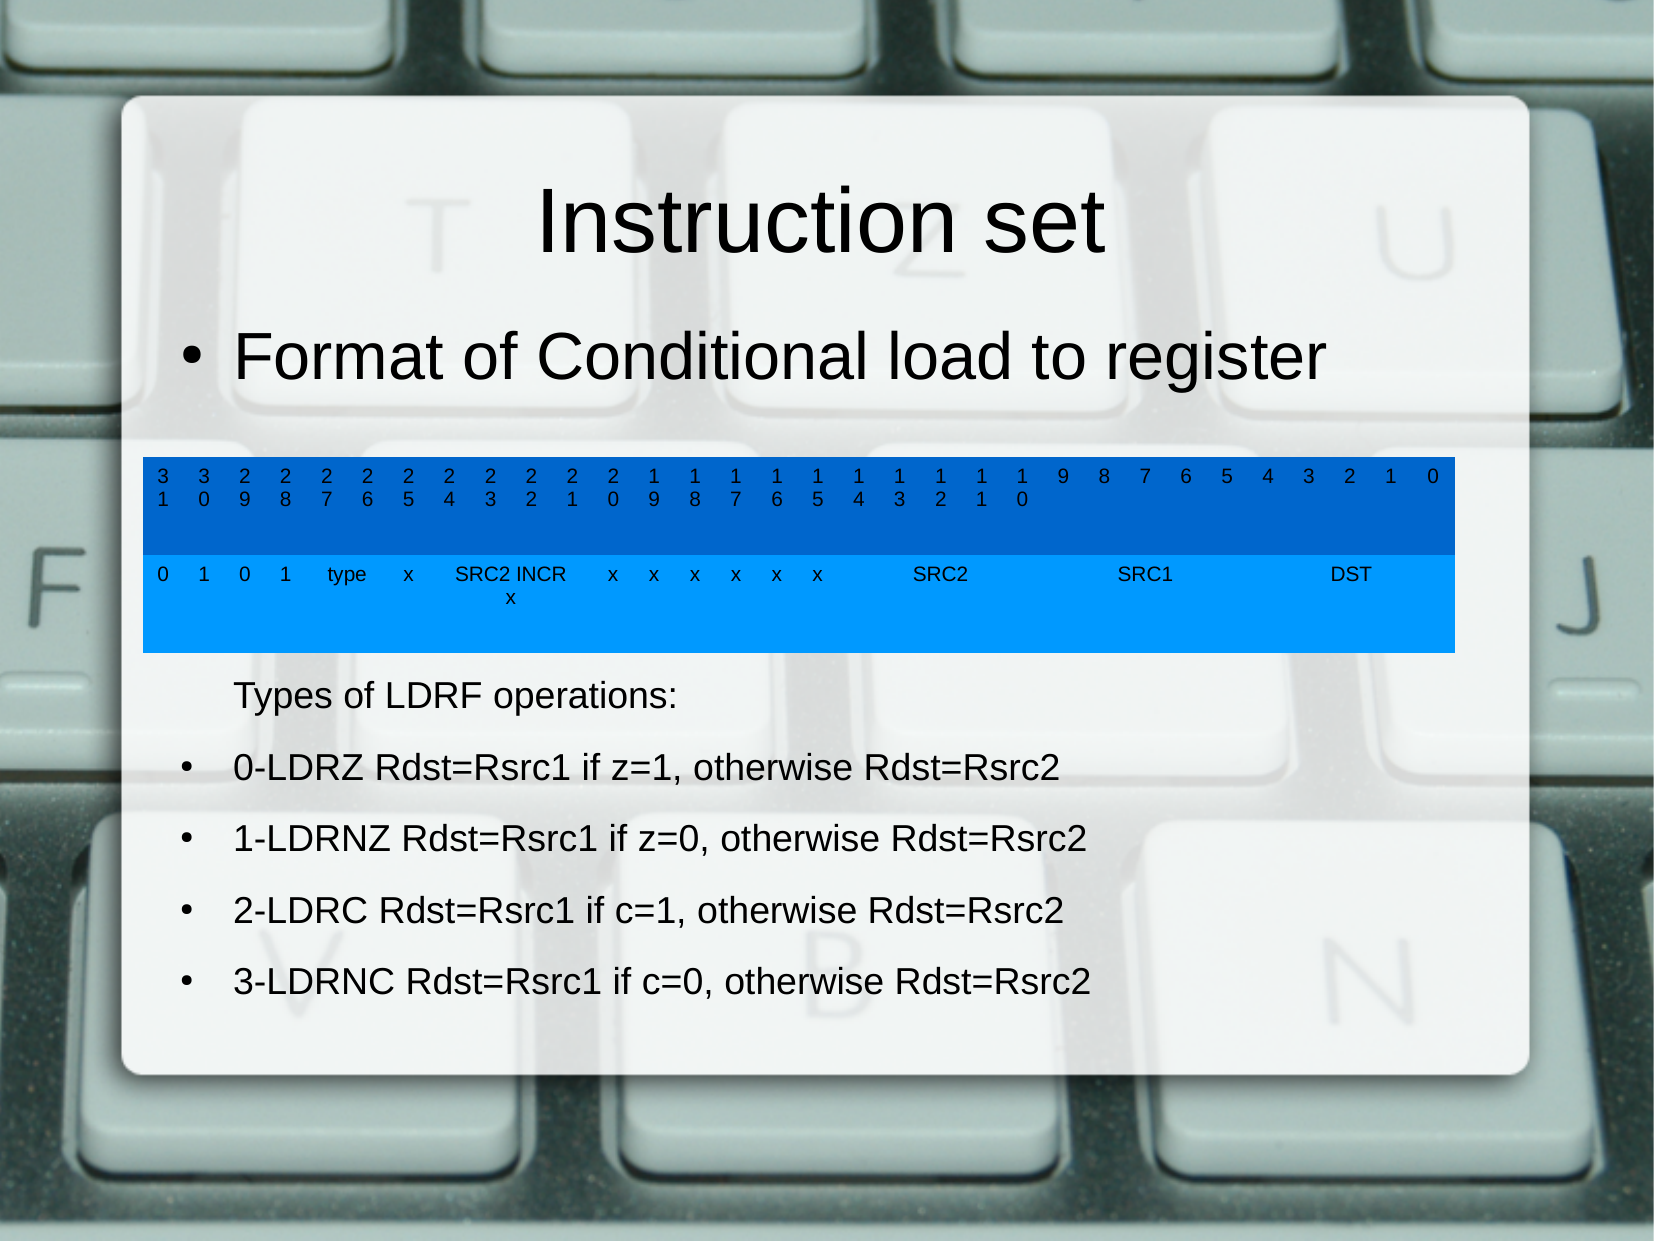

# Instruction set
Format of Conditional load to register
| 31 | 30 | 29 | 28 | 27 | 26 | 25 | 24 | 23 | 22 | 21 | 20 | 19 | 18 | 17 | 16 | 15 | 14 | 13 | 12 | 11 | 10 | 9 | 8 | 7 | 6 | 5 | 4 | 3 | 2 | 1 | 0 |
| --- | --- | --- | --- | --- | --- | --- | --- | --- | --- | --- | --- | --- | --- | --- | --- | --- | --- | --- | --- | --- | --- | --- | --- | --- | --- | --- | --- | --- | --- | --- | --- |
| 0 | 1 | 0 | 1 | type | | x | SRC2 INCR x | | | | x | x | x | x | x | x | SRC2 | | | | | SRC1 | | | | | DST | | | | |
Types of LDRF operations:
0-LDRZ Rdst=Rsrc1 if z=1, otherwise Rdst=Rsrc2
1-LDRNZ Rdst=Rsrc1 if z=0, otherwise Rdst=Rsrc2
2-LDRC Rdst=Rsrc1 if c=1, otherwise Rdst=Rsrc2
3-LDRNC Rdst=Rsrc1 if c=0, otherwise Rdst=Rsrc2